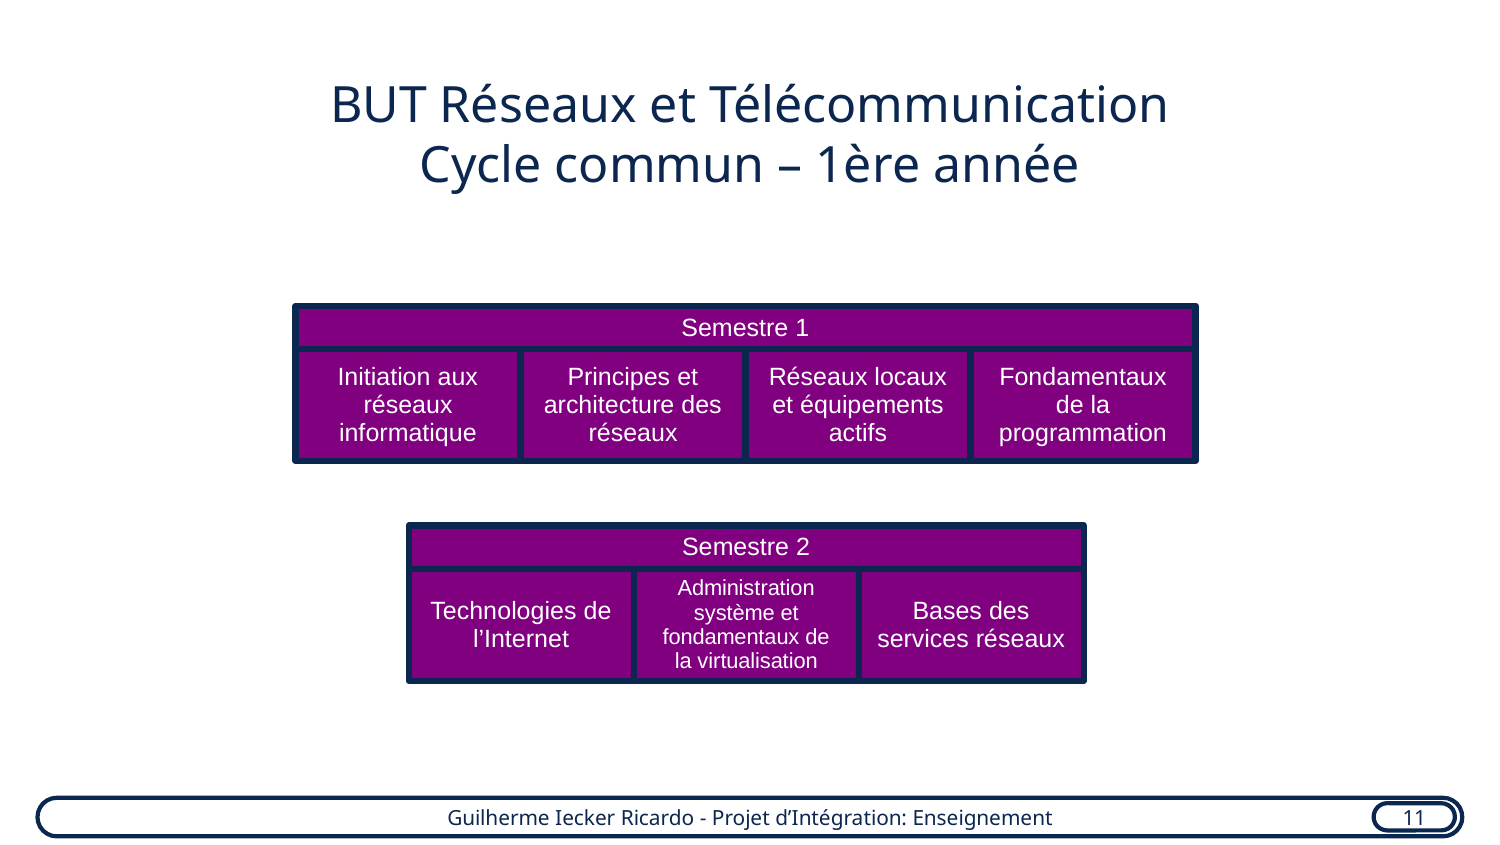

# BUT Réseaux et Télécommunication Cycle commun – 1ère année
Semestre 1
Initiation aux réseaux informatique
Principes et architecture des réseaux
Réseaux locaux et équipements actifs
Fondamentaux de la programmation
Semestre 2
Technologies de l’Internet
Administration système et fondamentaux de la virtualisation
Bases des services réseaux
Guilherme Iecker Ricardo - Projet d’Intégration: Enseignement
11